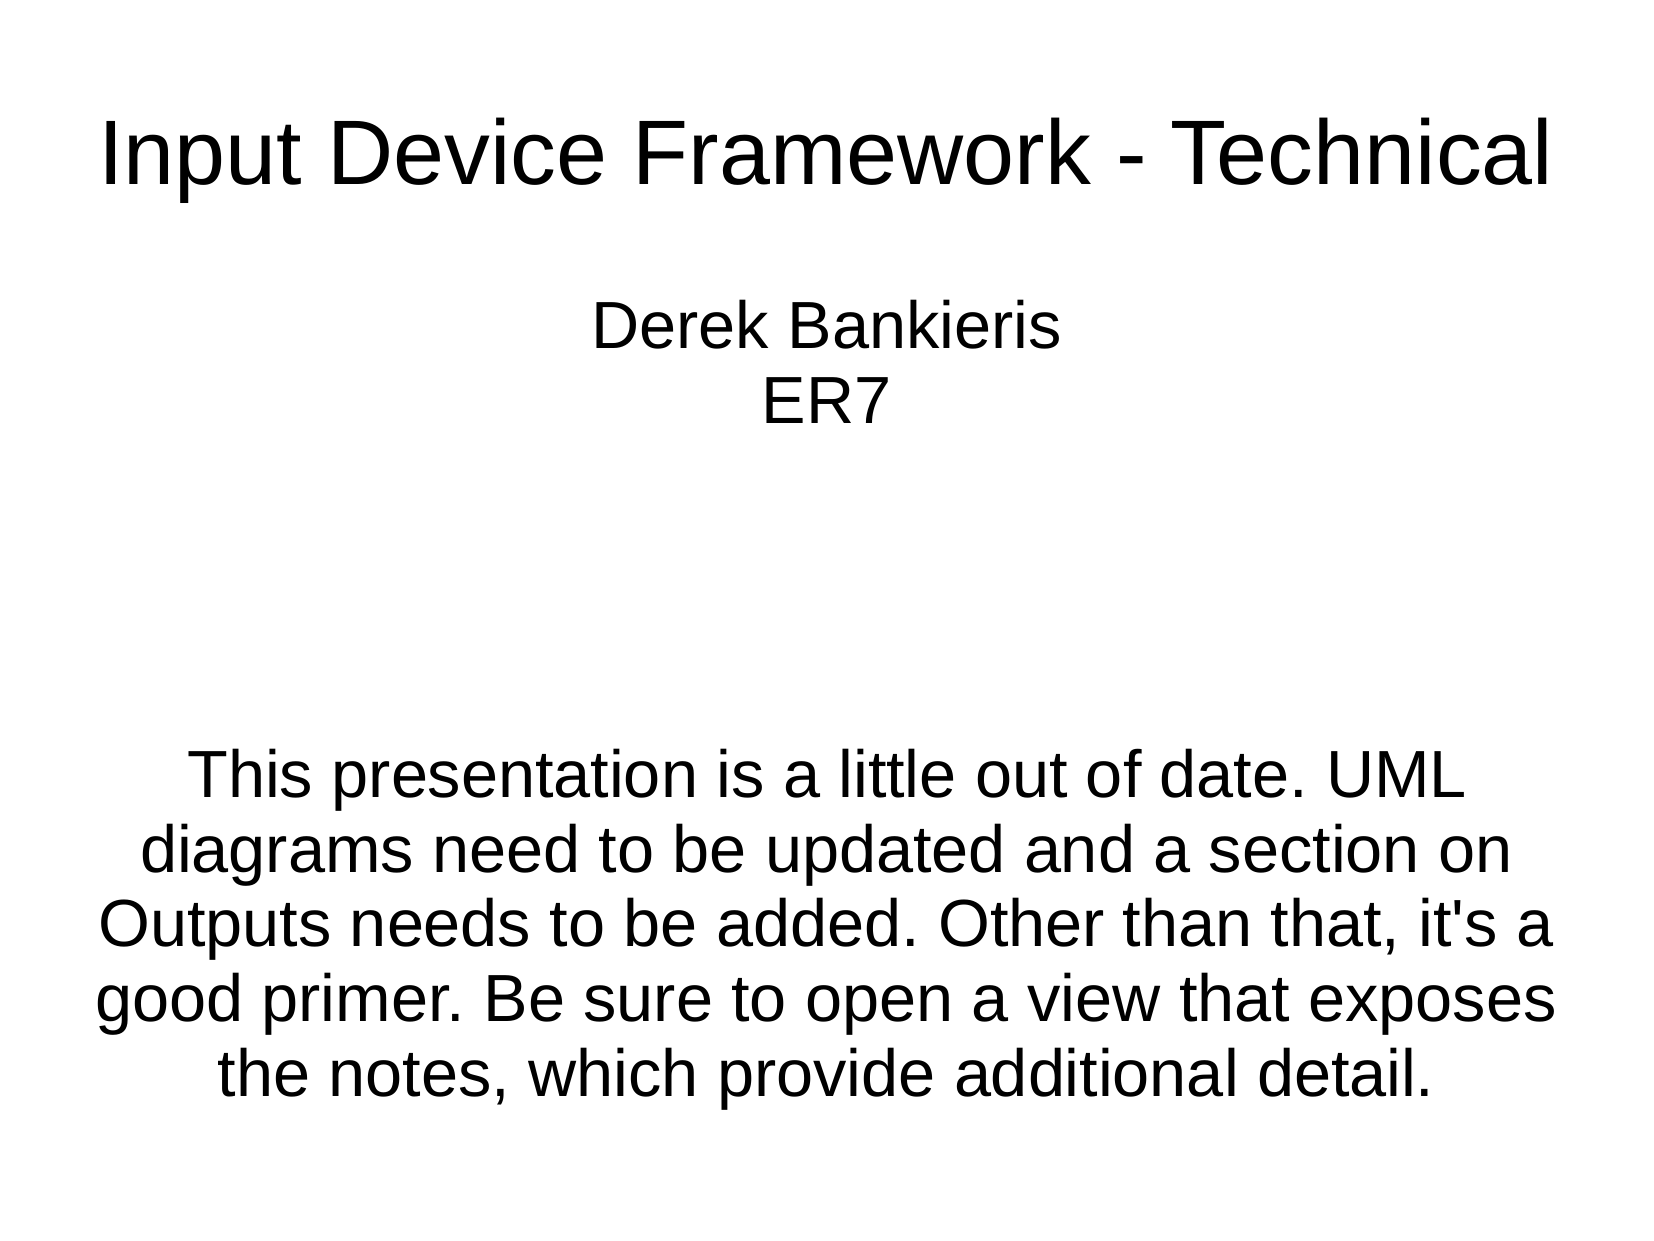

# Input Device Framework - Technical
Derek Bankieris
ER7
This presentation is a little out of date. UML diagrams need to be updated and a section on Outputs needs to be added. Other than that, it's a good primer. Be sure to open a view that exposes the notes, which provide additional detail.